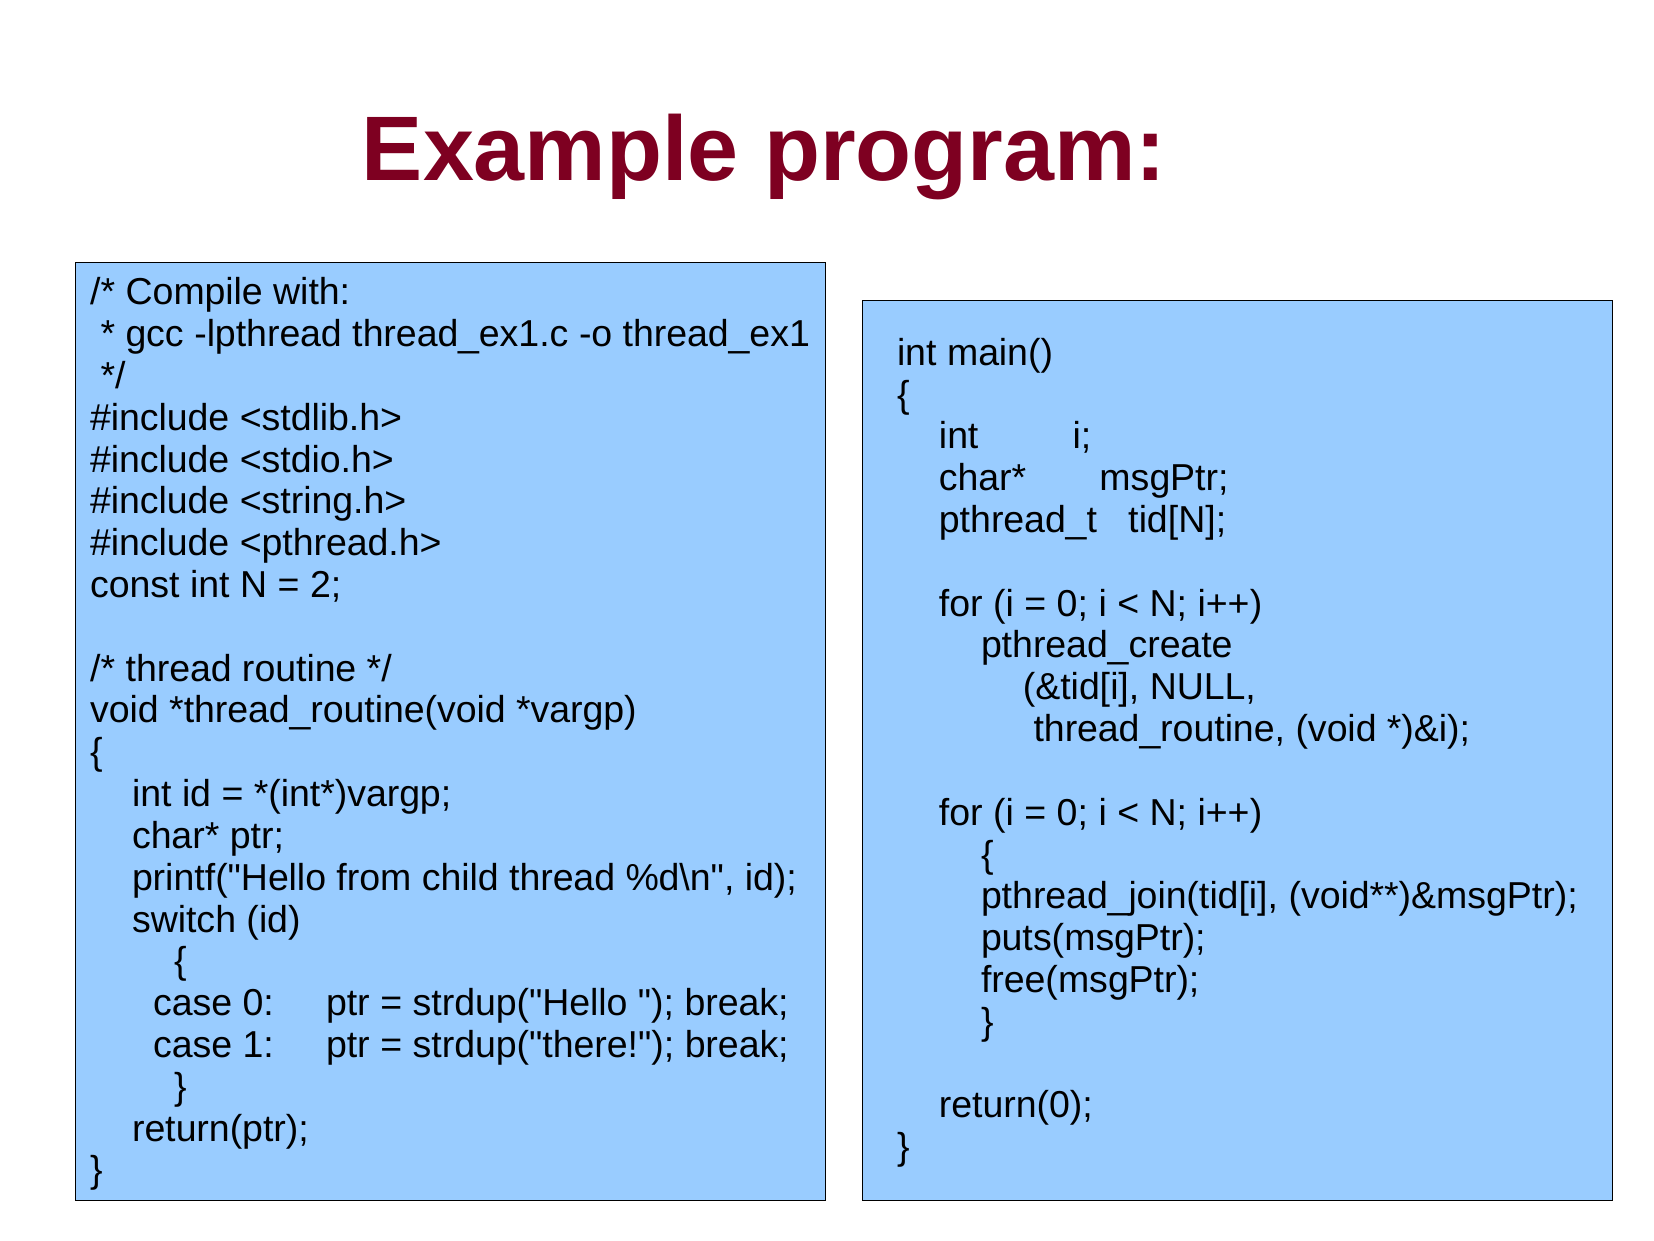

# Example program:
/* Compile with:
 * gcc -lpthread thread_ex1.c -o thread_ex1
 */
#include <stdlib.h>
#include <stdio.h>
#include <string.h>
#include <pthread.h>
const int N = 2;
/* thread routine */
void *thread_routine(void *vargp)
{
 int id = *(int*)vargp;
 char* ptr;
 printf("Hello from child thread %d\n", id);
 switch (id)
 {
 case 0: ptr = strdup("Hello "); break;
 case 1: ptr = strdup("there!"); break;
 }
 return(ptr);
}
int main()
{
 int i;
 char* msgPtr;
 pthread_t tid[N];
 for (i = 0; i < N; i++)
 pthread_create
 (&tid[i], NULL,
 thread_routine, (void *)&i);
 for (i = 0; i < N; i++)
 {
 pthread_join(tid[i], (void**)&msgPtr);
 puts(msgPtr);
 free(msgPtr);
 }
 return(0);
}